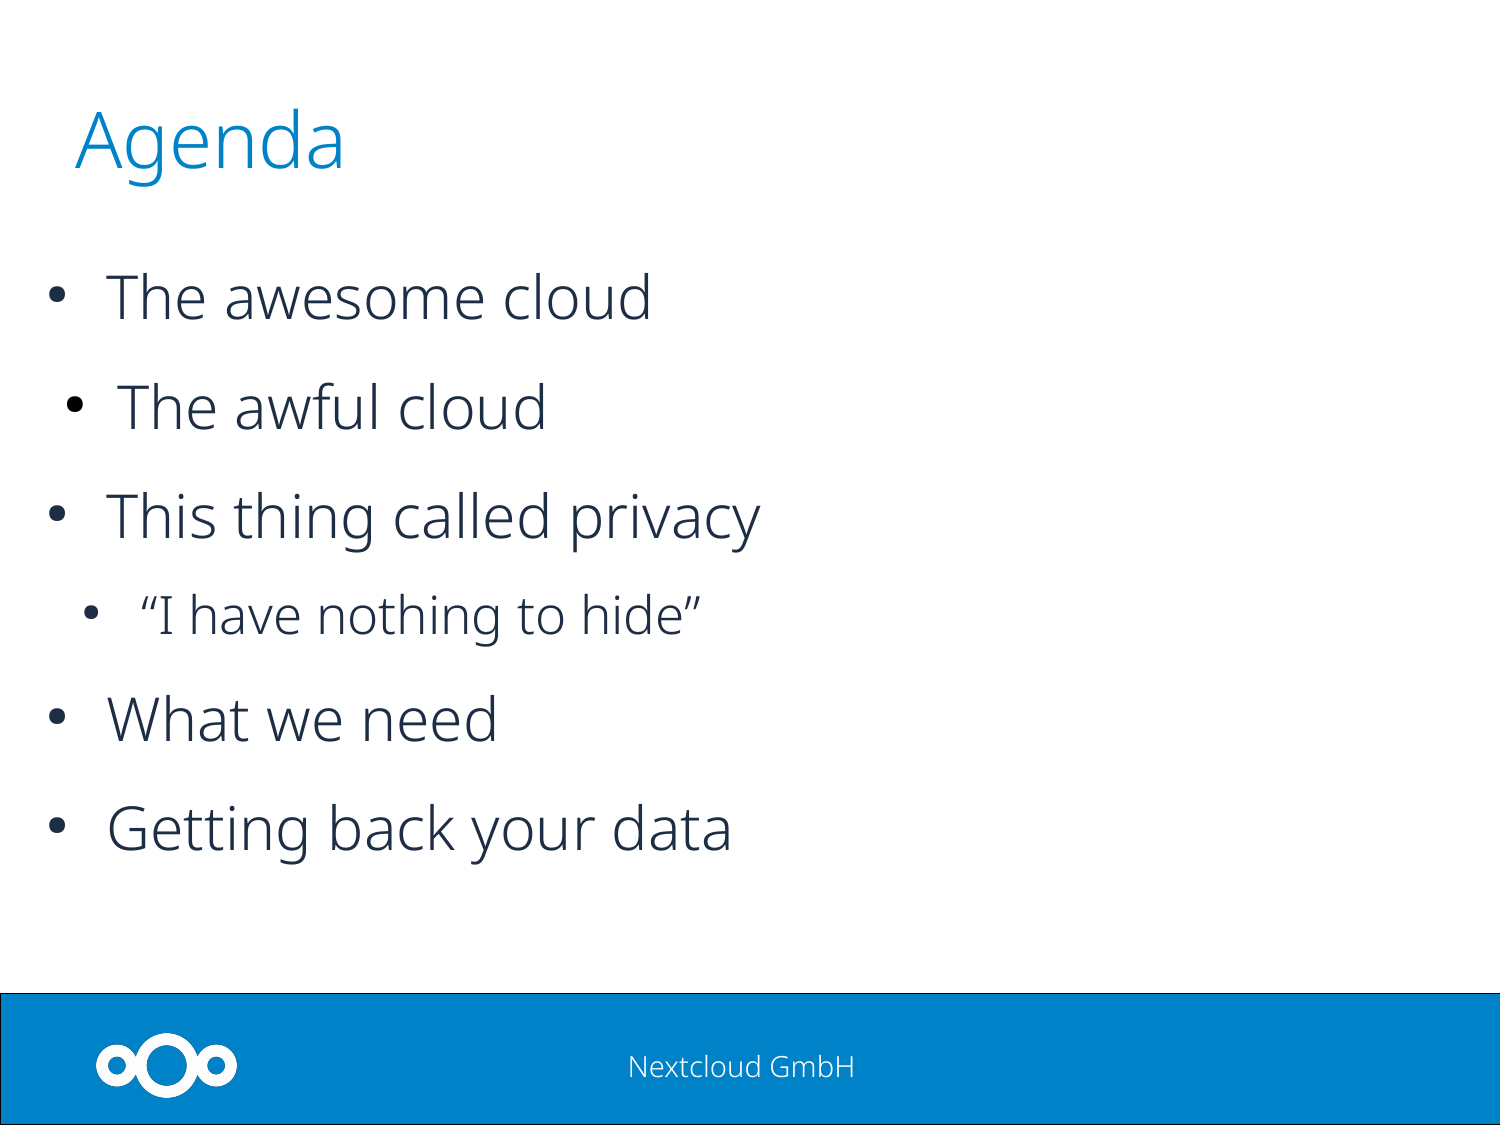

# Agenda
The awesome cloud
The awful cloud
This thing called privacy
“I have nothing to hide”
What we need
Getting back your data